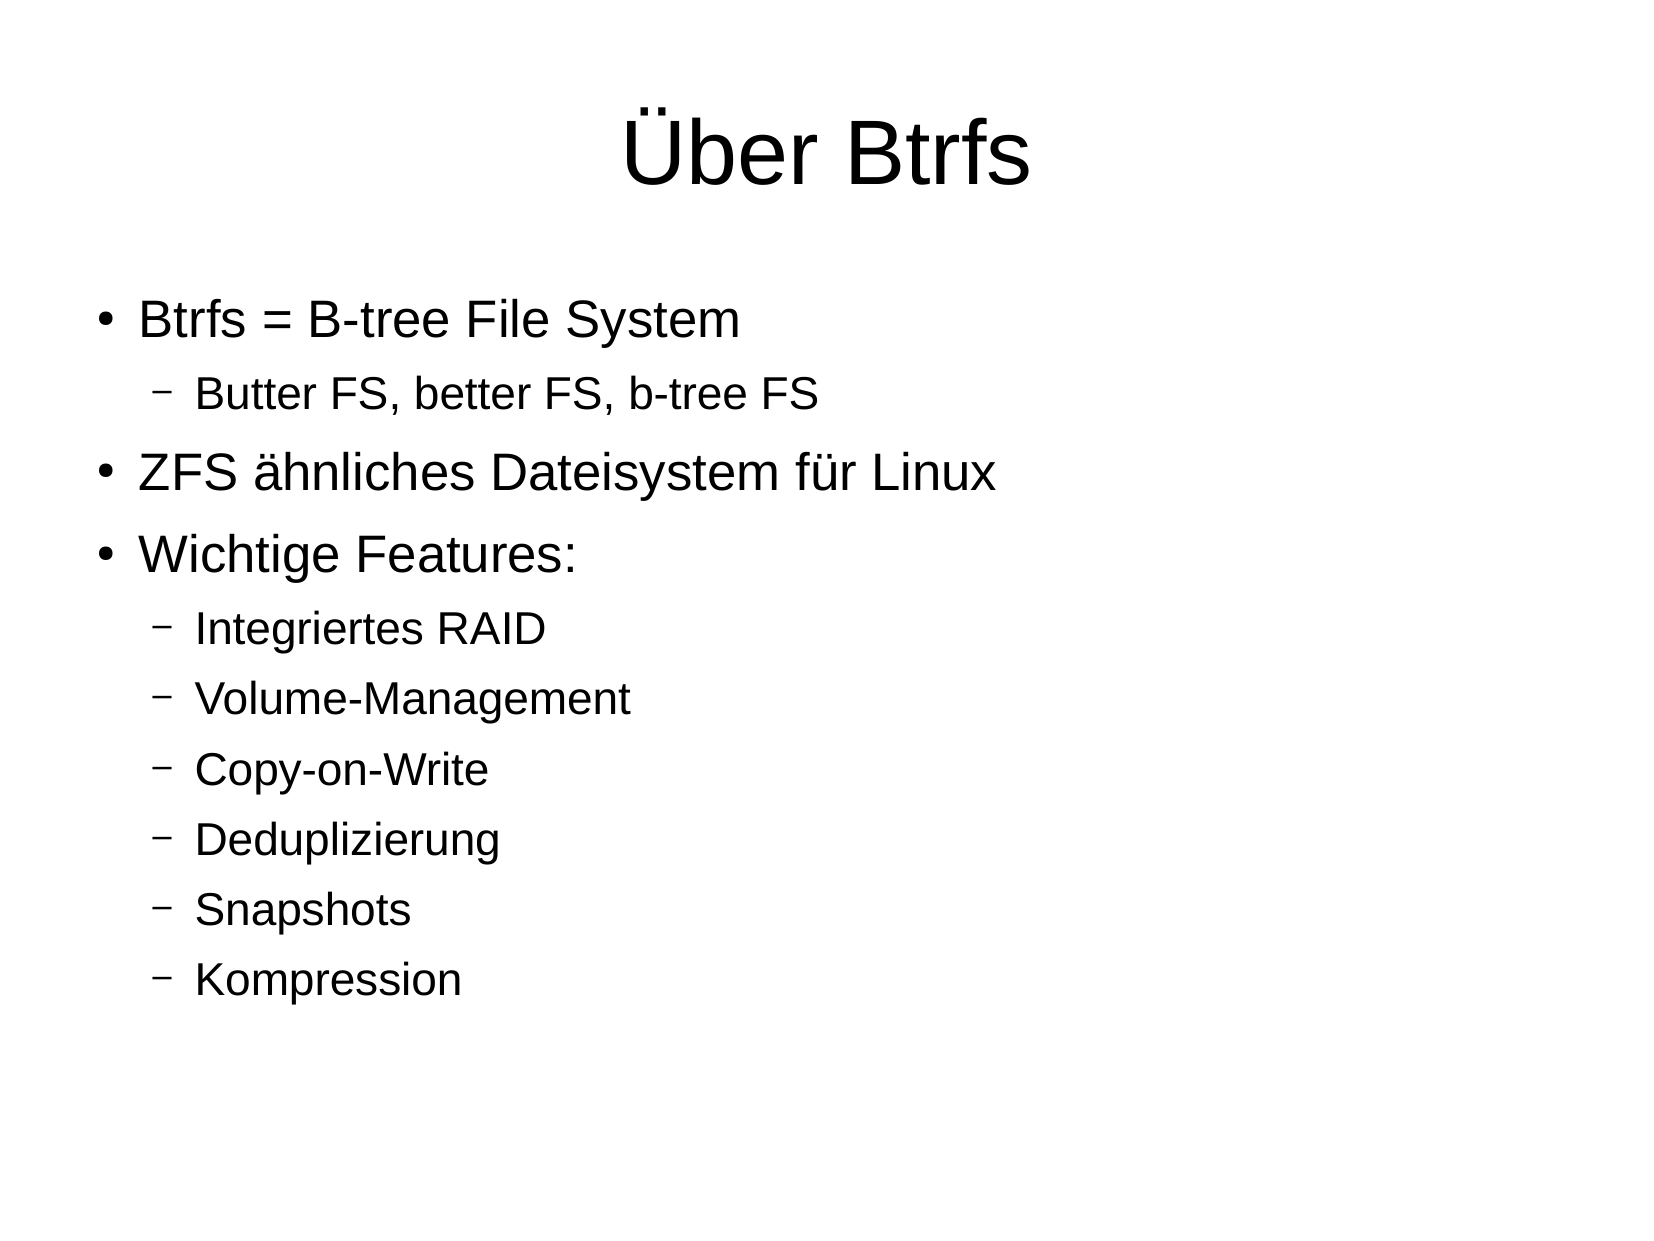

# Über Btrfs
Btrfs = B-tree File System
Butter FS, better FS, b-tree FS
ZFS ähnliches Dateisystem für Linux
Wichtige Features:
Integriertes RAID
Volume-Management
Copy-on-Write
Deduplizierung
Snapshots
Kompression